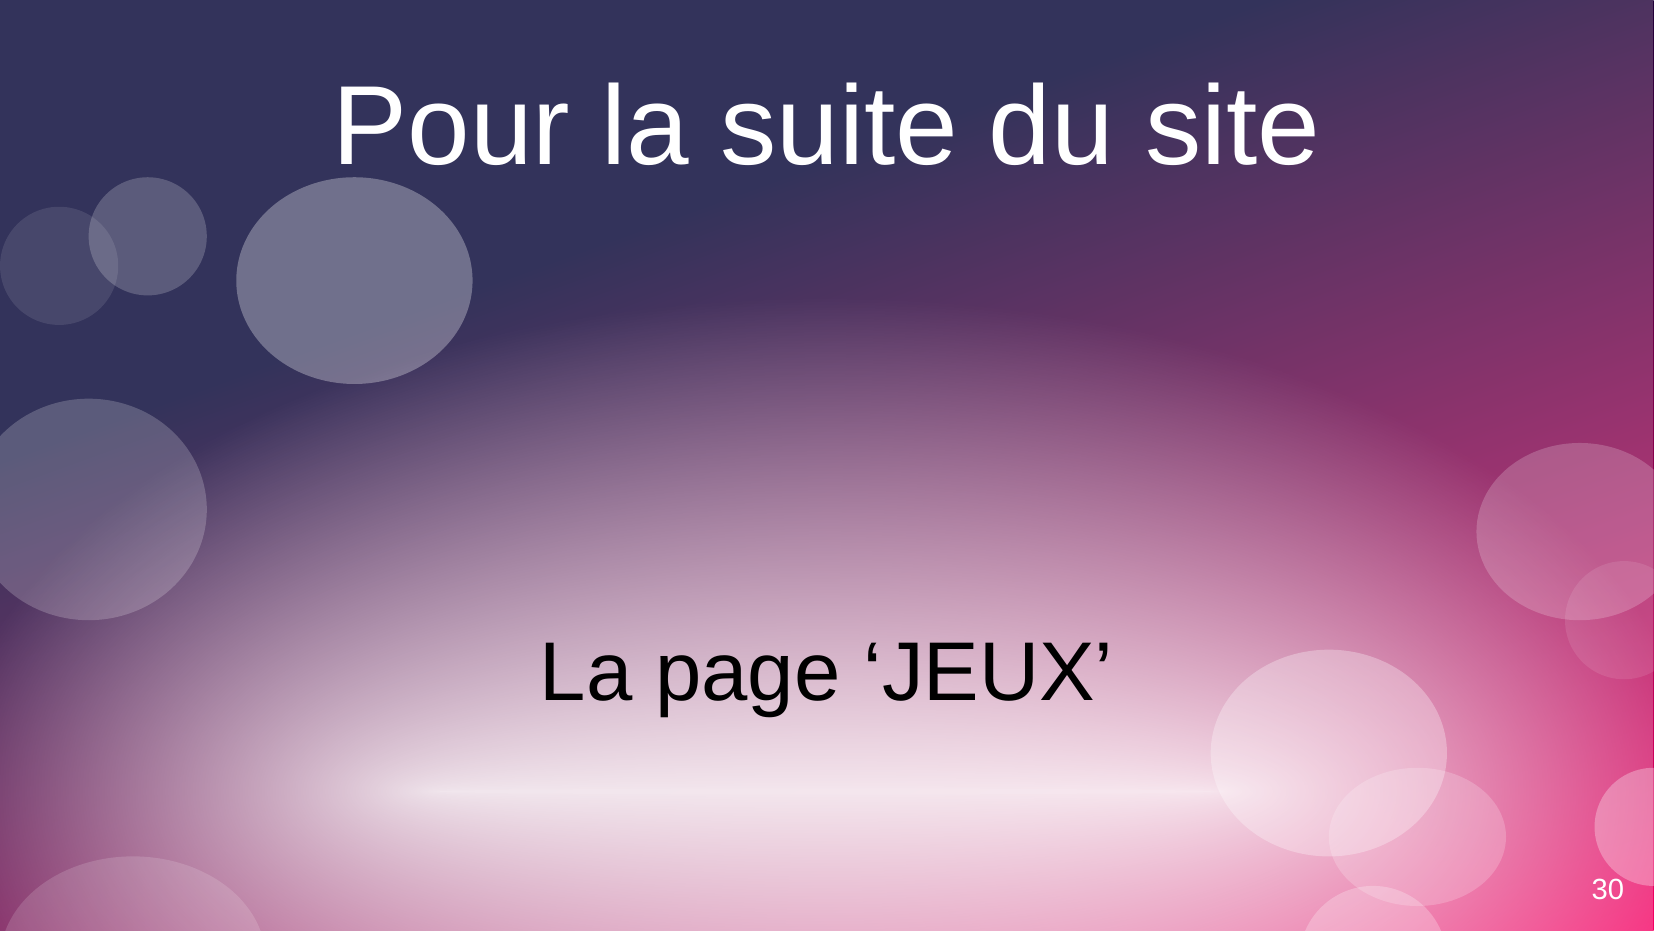

# Pour la suite du site
La page ‘JEUX’